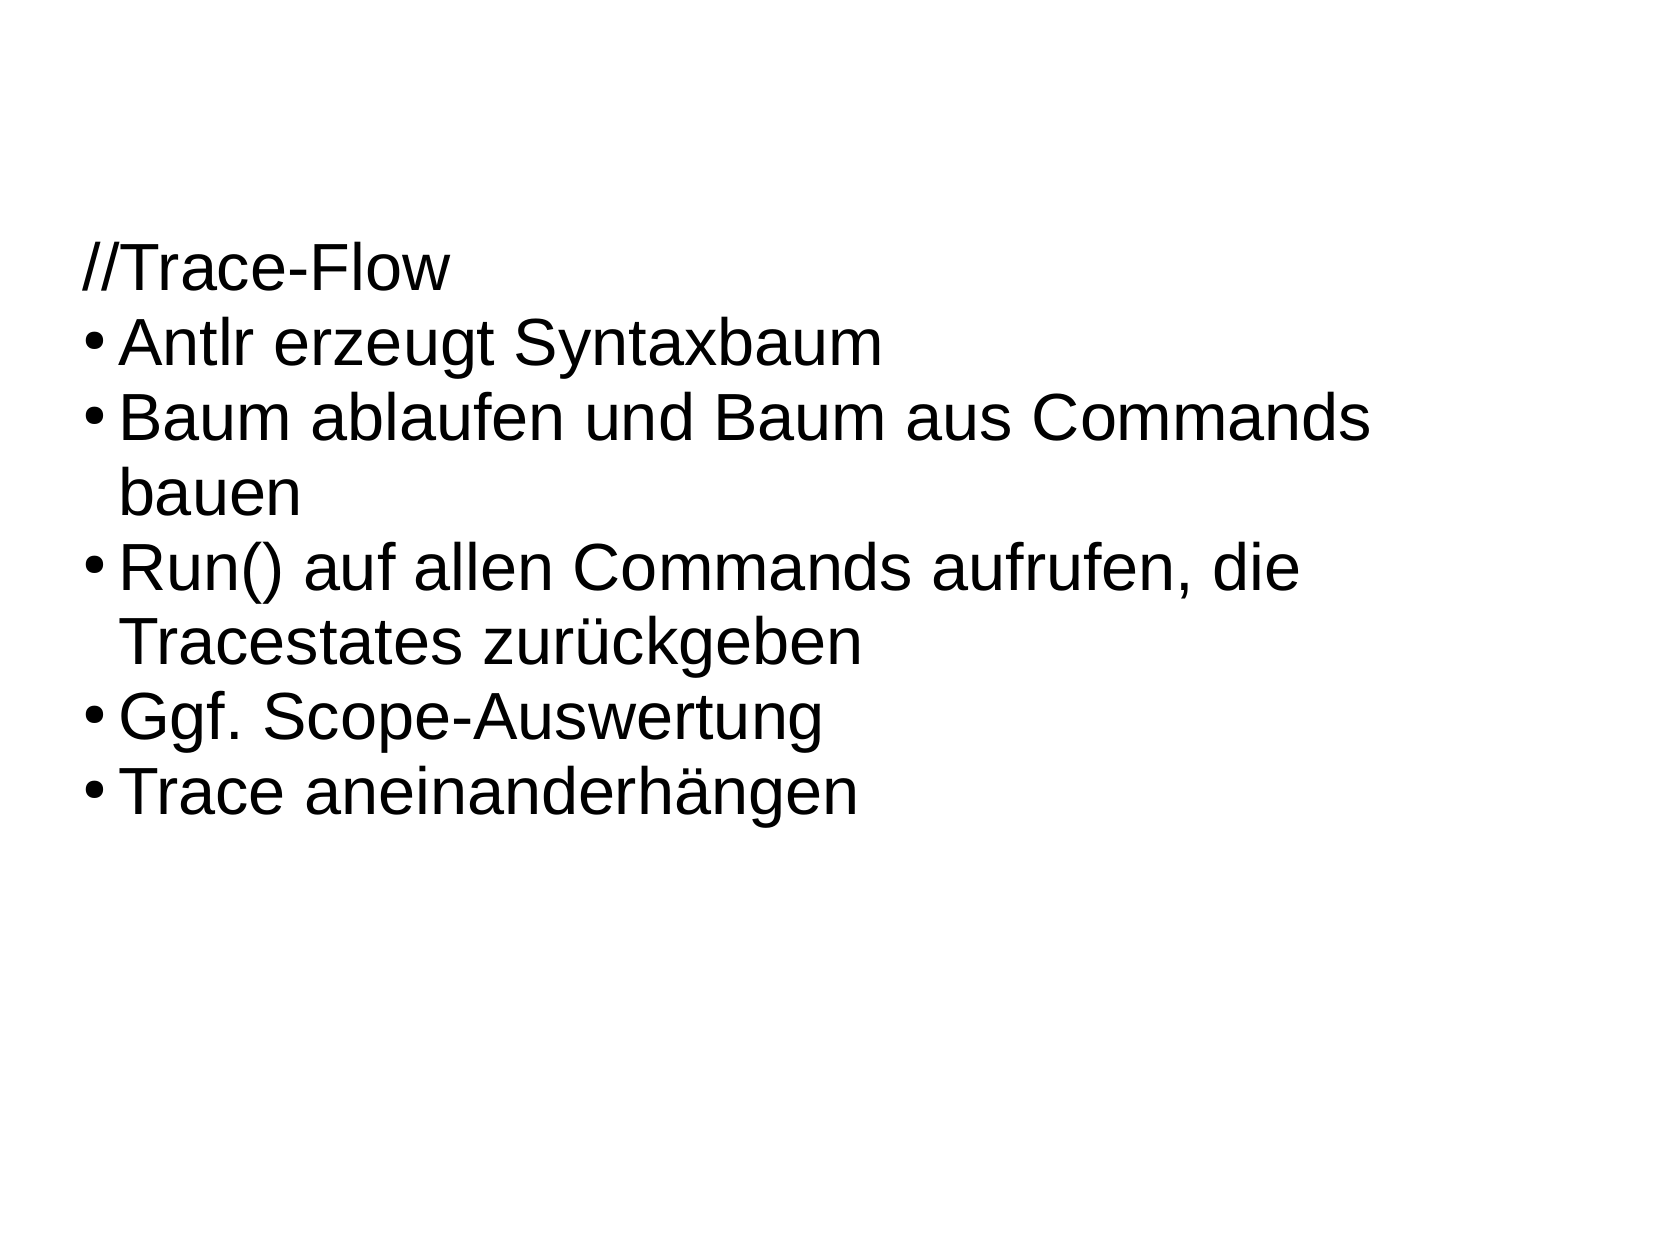

# //Trace-Flow
Antlr erzeugt Syntaxbaum
Baum ablaufen und Baum aus Commands bauen
Run() auf allen Commands aufrufen, die Tracestates zurückgeben
Ggf. Scope-Auswertung
Trace aneinanderhängen